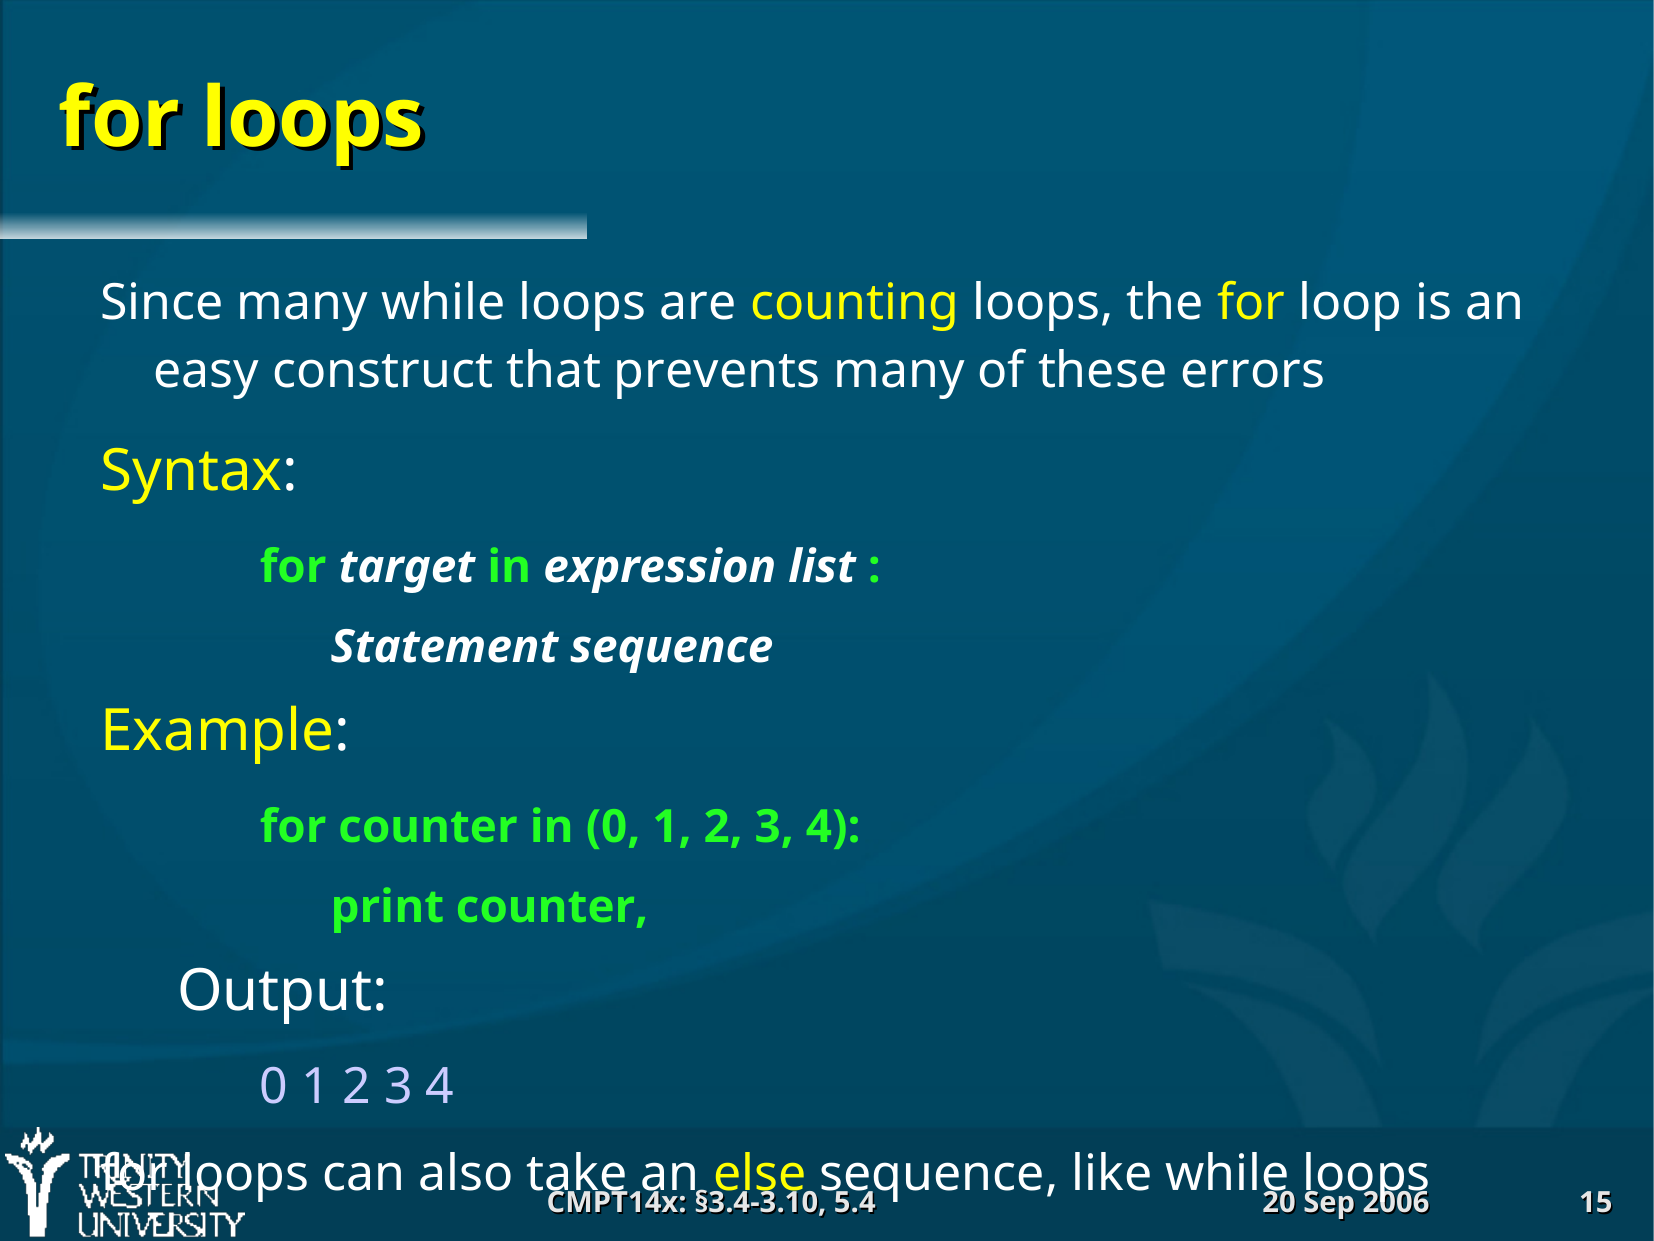

# for loops
Since many while loops are counting loops, the for loop is an easy construct that prevents many of these errors
Syntax:
for target in expression list :
Statement sequence
Example:
for counter in (0, 1, 2, 3, 4):
print counter,
Output:
0 1 2 3 4
for loops can also take an else sequence, like while loops
CMPT14x: §3.4-3.10, 5.4
20 Sep 2006
15